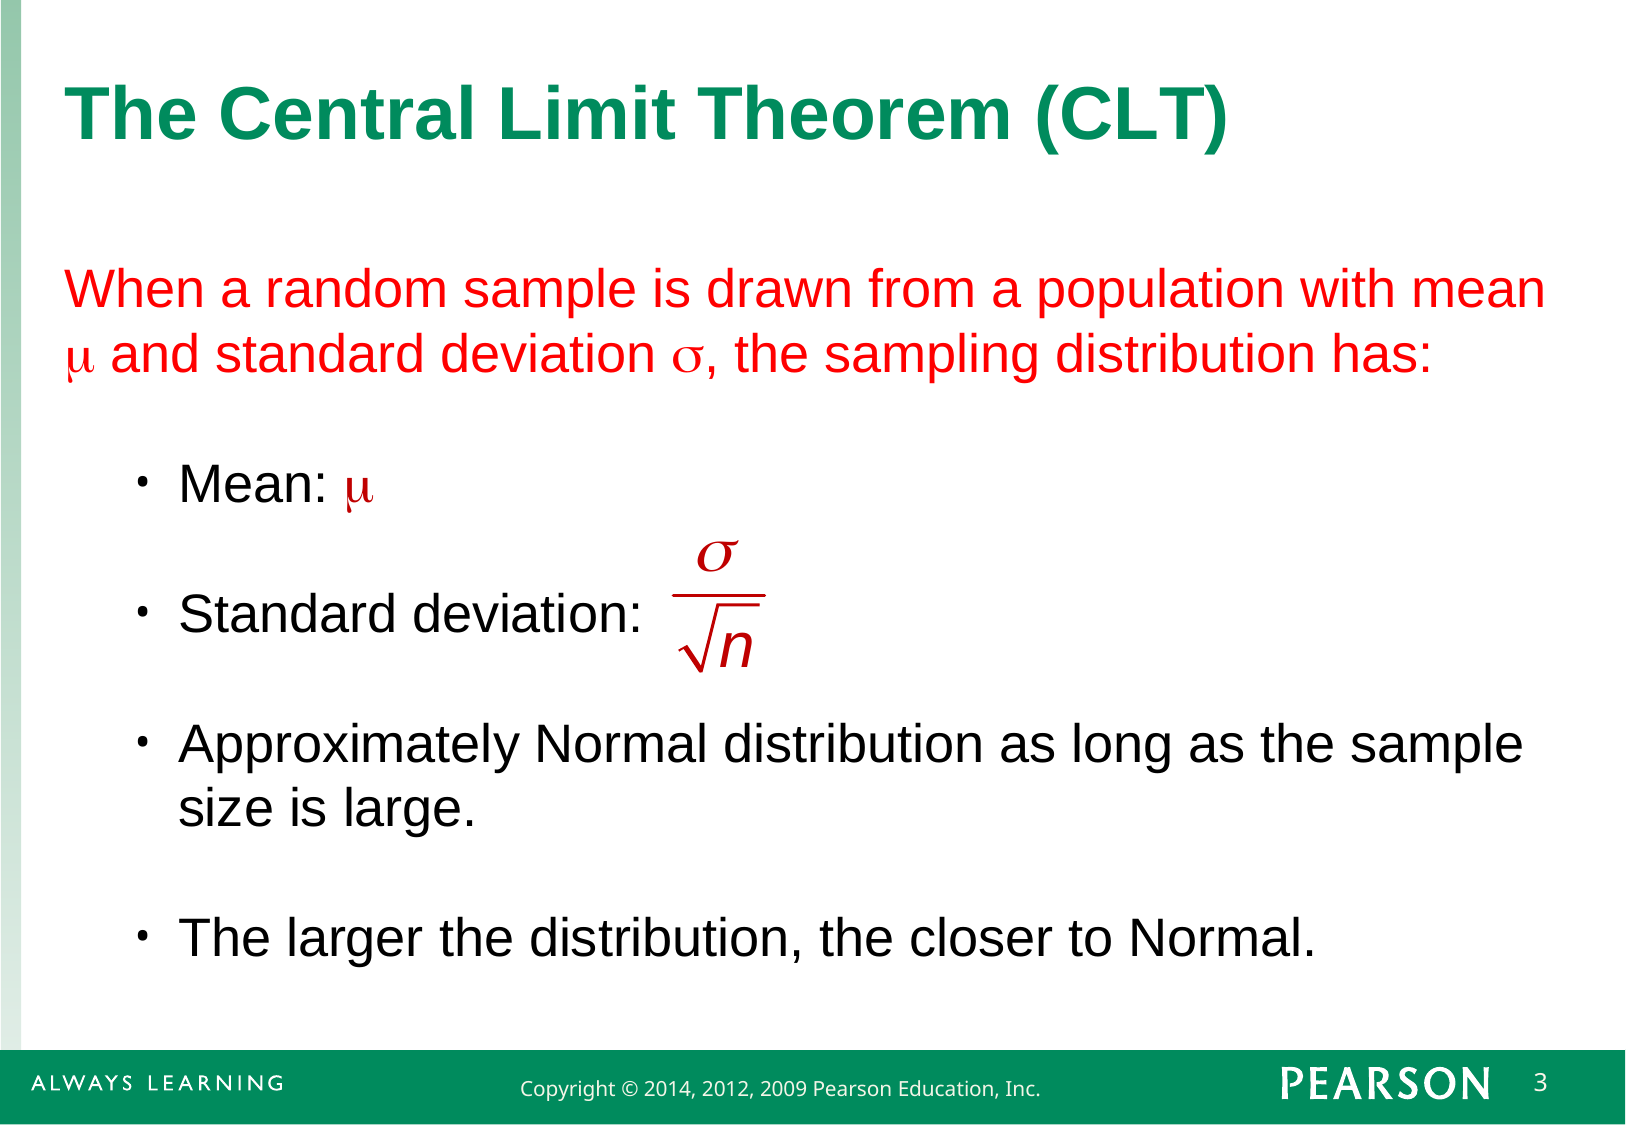

# The Central Limit Theorem (CLT)
When a random sample is drawn from a population with mean  and standard deviation , the sampling distribution has:
Mean: 
Standard deviation:
Approximately Normal distribution as long as the sample size is large.
The larger the distribution, the closer to Normal.